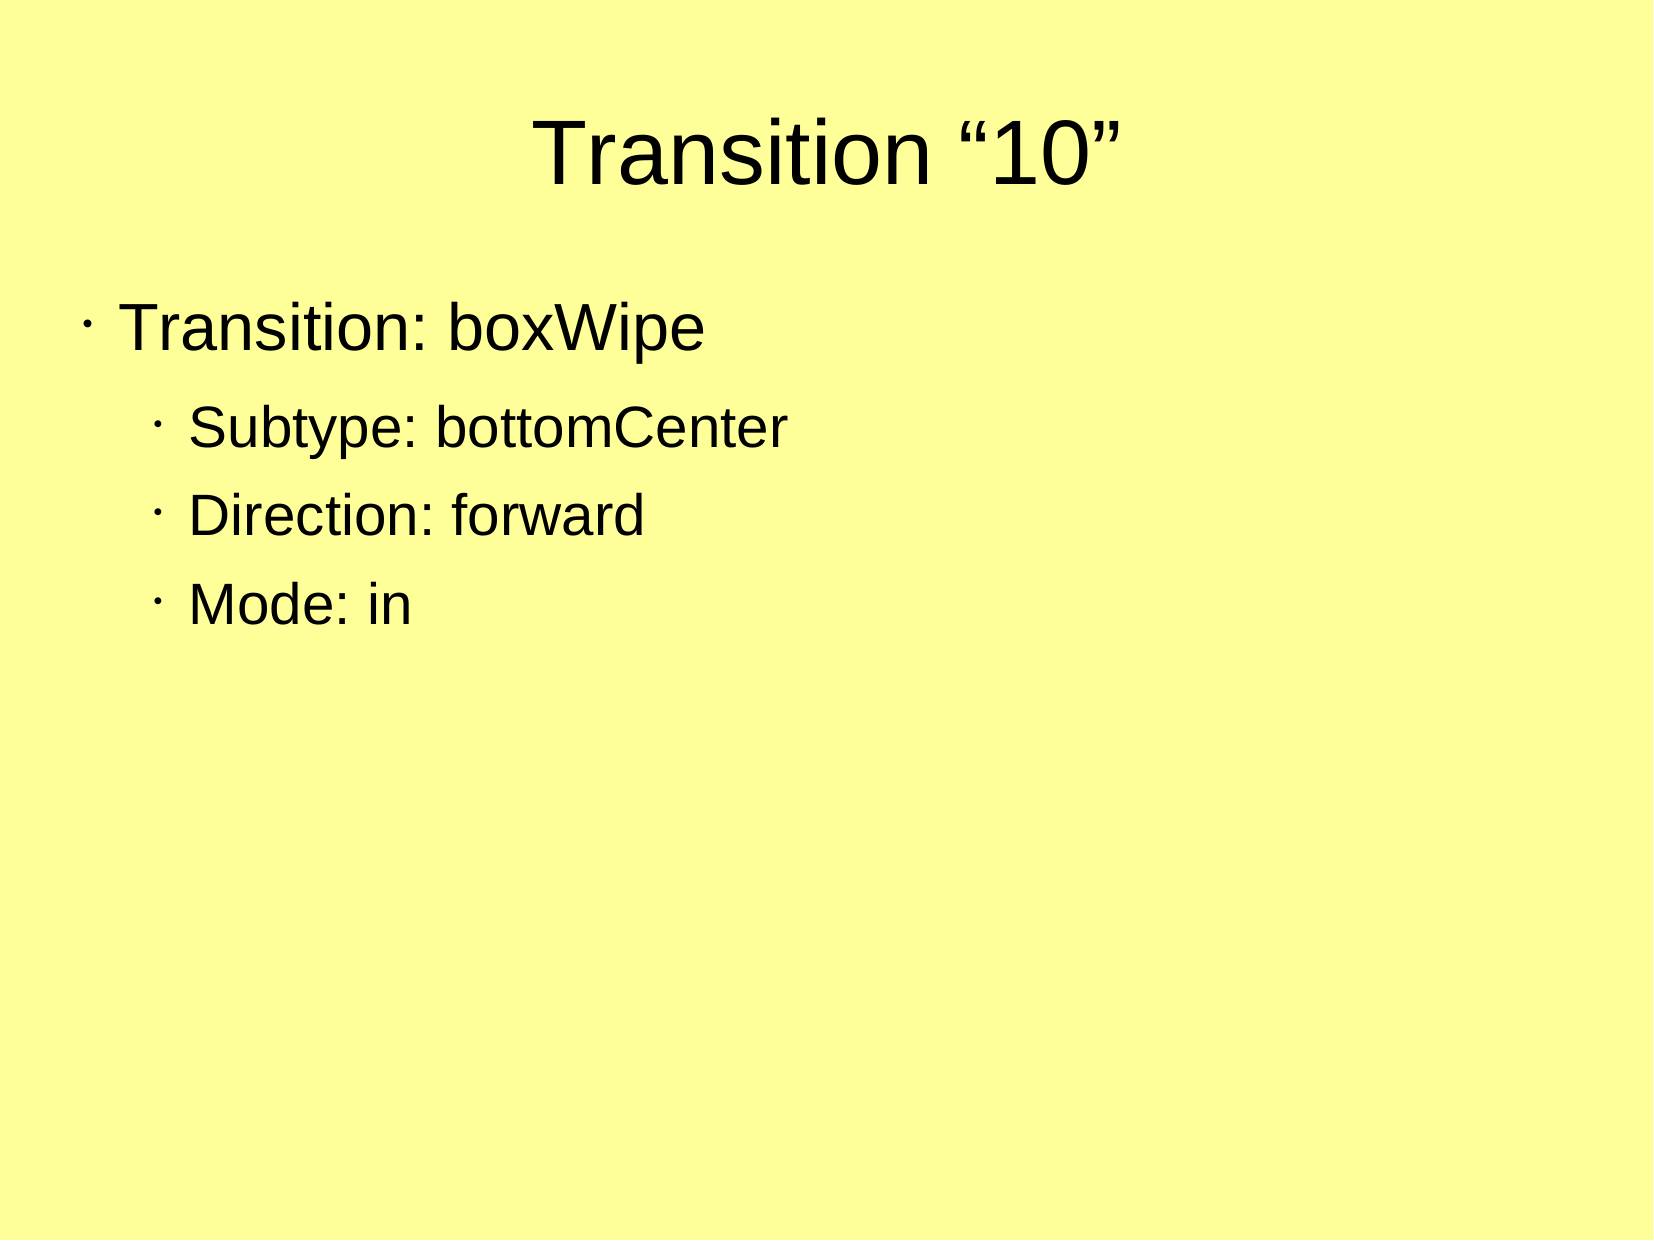

# Transition “10”
Transition: boxWipe
Subtype: bottomCenter
Direction: forward
Mode: in